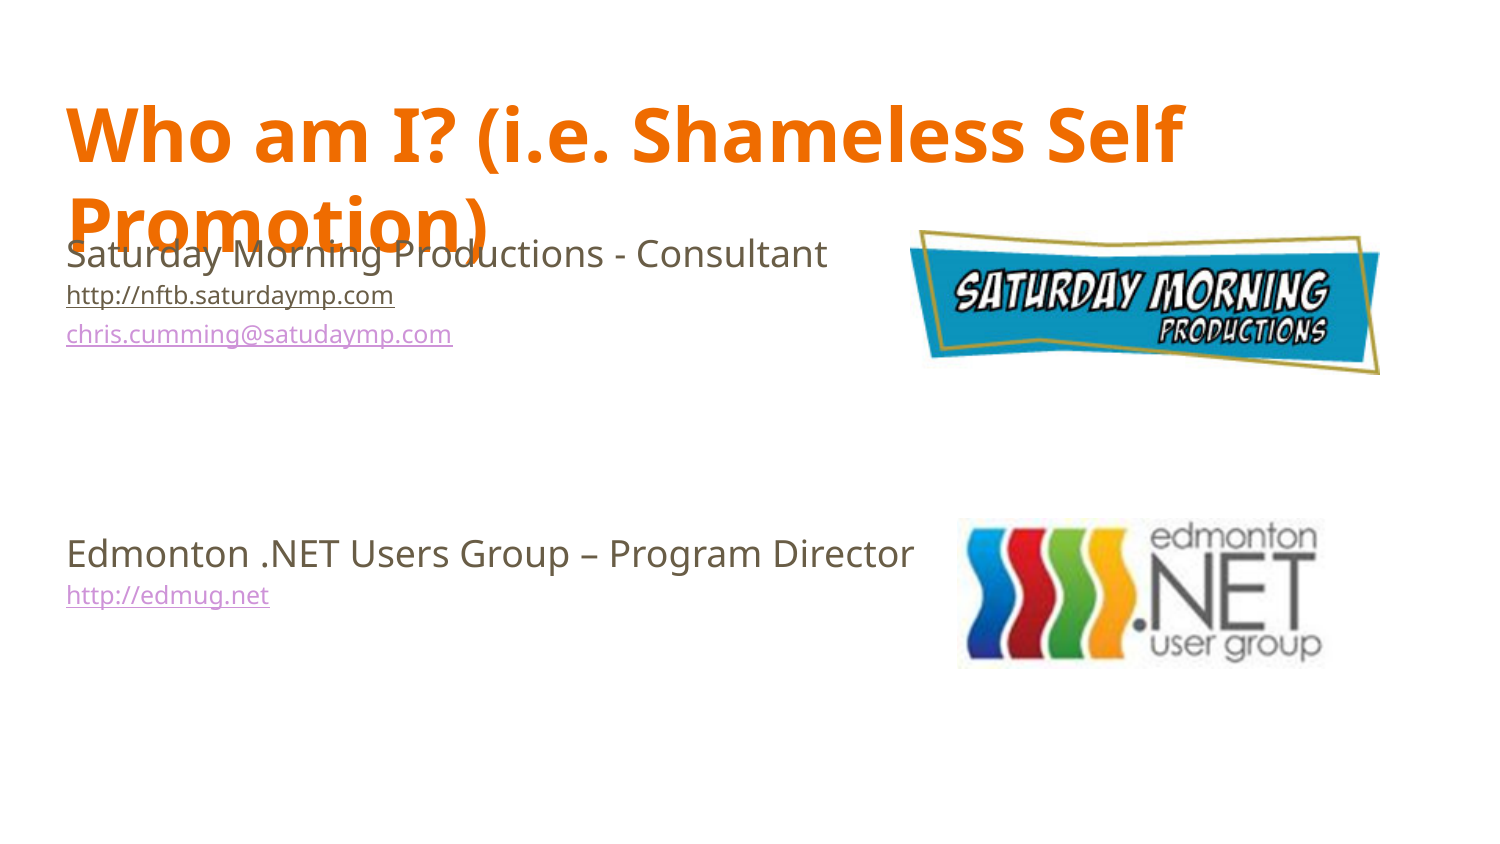

# Who am I? (i.e. Shameless Self Promotion)
Saturday Morning Productions - Consultant
http://nftb.saturdaymp.com
chris.cumming@satudaymp.com
Edmonton .NET Users Group – Program Director
http://edmug.net